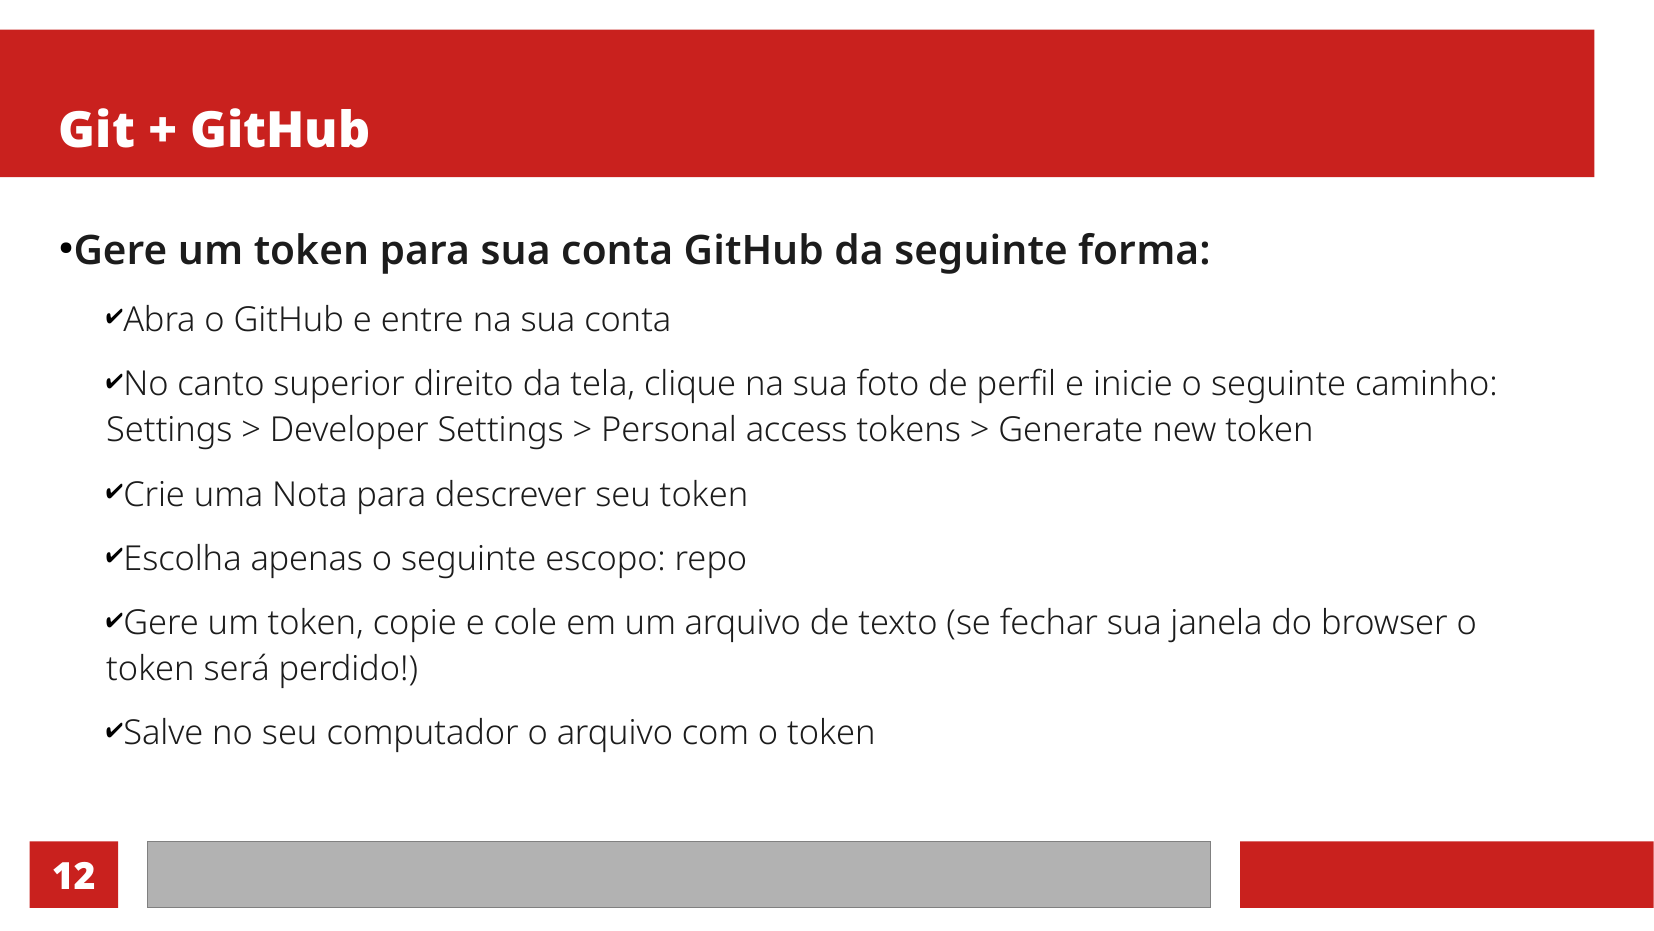

# Git + GitHub
Gere um token para sua conta GitHub da seguinte forma:
Abra o GitHub e entre na sua conta
No canto superior direito da tela, clique na sua foto de perfil e inicie o seguinte caminho: Settings > Developer Settings > Personal access tokens > Generate new token
Crie uma Nota para descrever seu token
Escolha apenas o seguinte escopo: repo
Gere um token, copie e cole em um arquivo de texto (se fechar sua janela do browser o token será perdido!)
Salve no seu computador o arquivo com o token
12